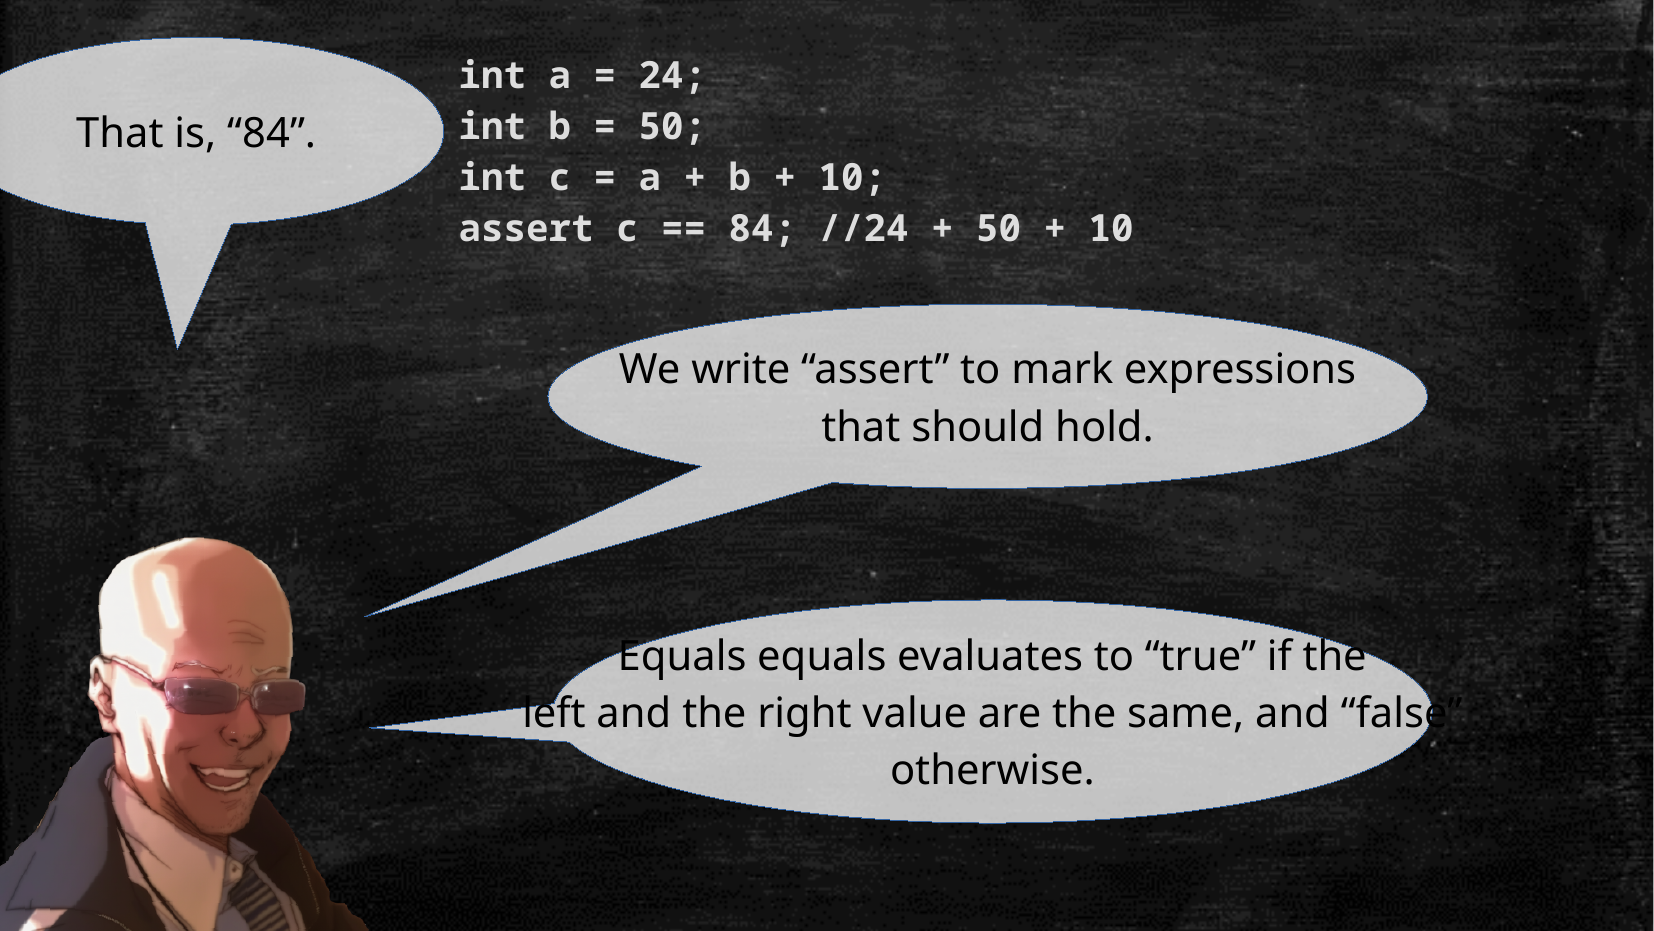

That is, “84”.
int a = 24;
int b = 50;
int c = a + b + 10;
assert c == 84; //24 + 50 + 10
We write “assert” to mark expressions
that should hold.
Equals equals evaluates to “true” if the
left and the right value are the same, and “false”
otherwise.